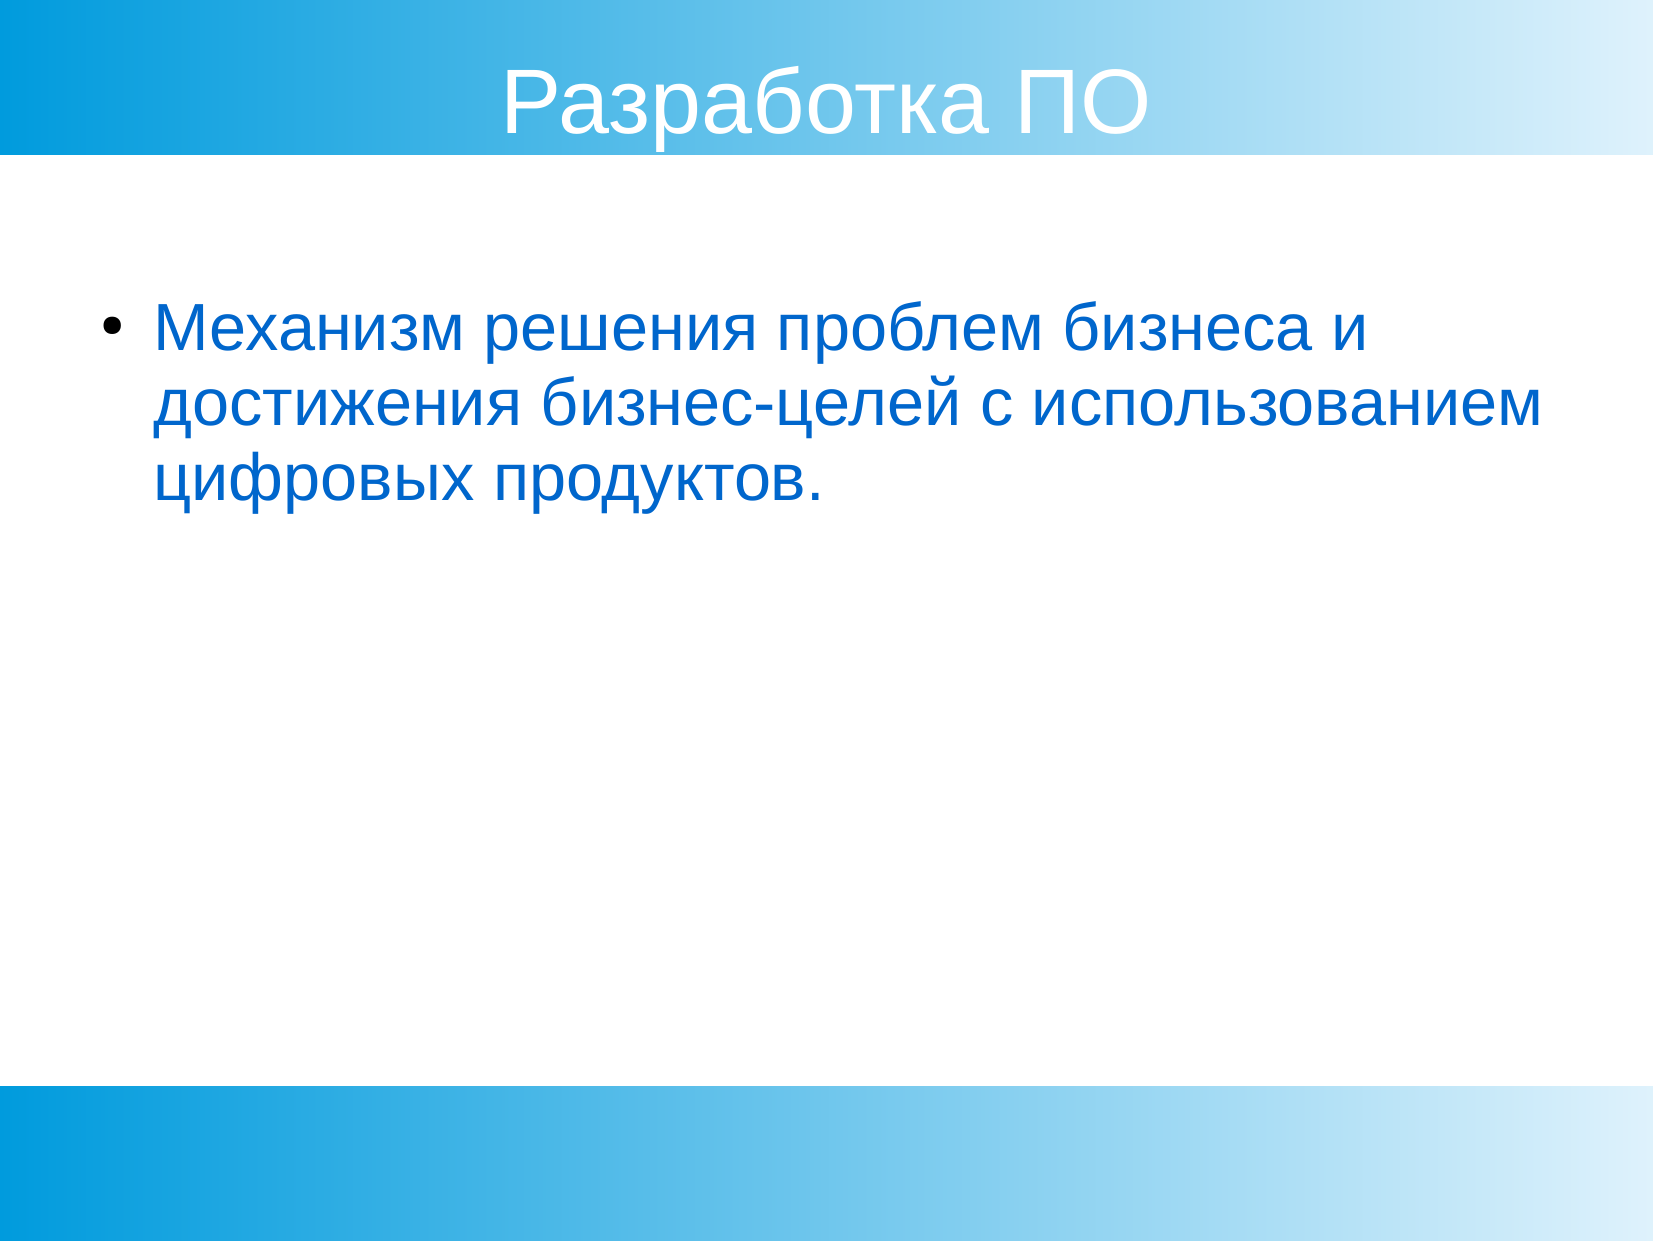

# Разработка ПО
Механизм решения проблем бизнеса и достижения бизнес-целей с использованием цифровых продуктов.